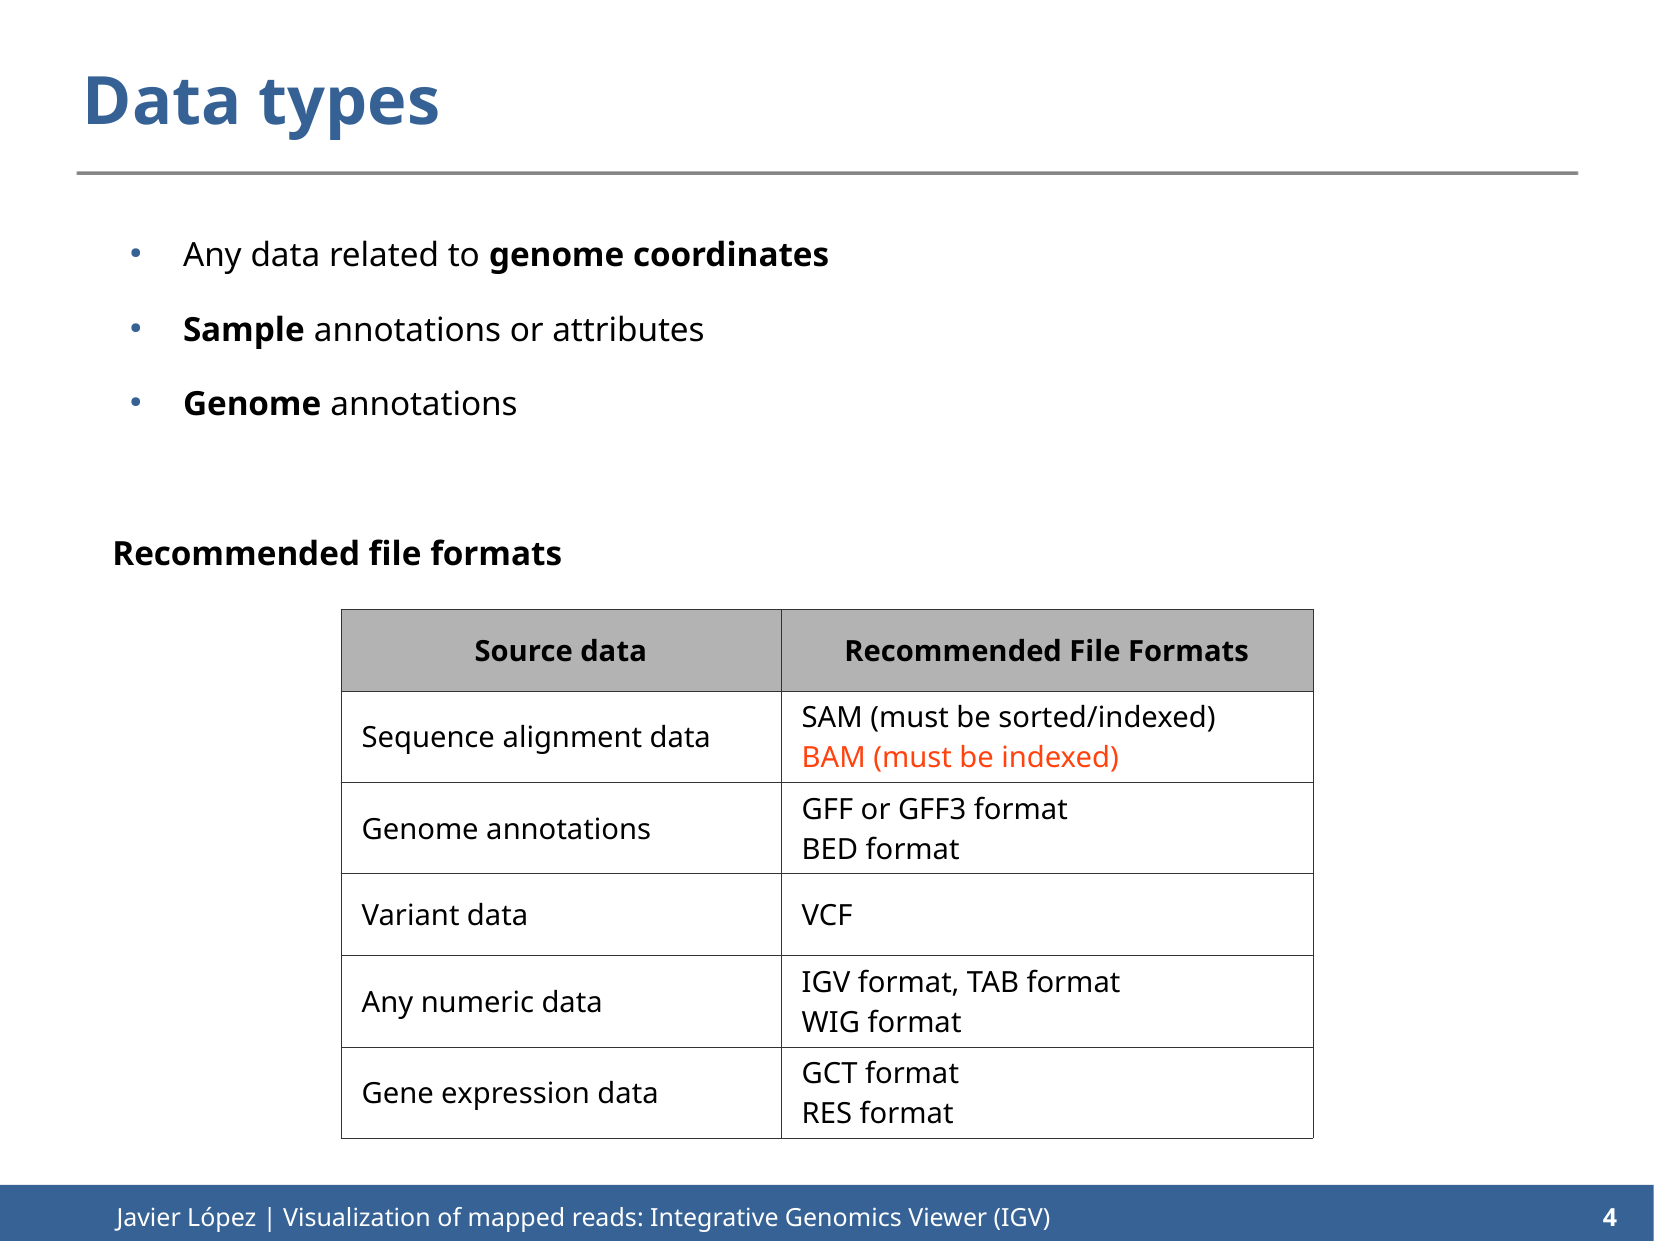

Data types
# Any data related to genome coordinates
Sample annotations or attributes
Genome annotations
Recommended file formats
| Source data | Recommended File Formats |
| --- | --- |
| Sequence alignment data | SAM (must be sorted/indexed) BAM (must be indexed) |
| Genome annotations | GFF or GFF3 format BED format |
| Variant data | VCF |
| Any numeric data | IGV format, TAB format WIG format |
| Gene expression data | GCT format RES format |
Javier López | Visualization of mapped reads: Integrative Genomics Viewer (IGV)
4